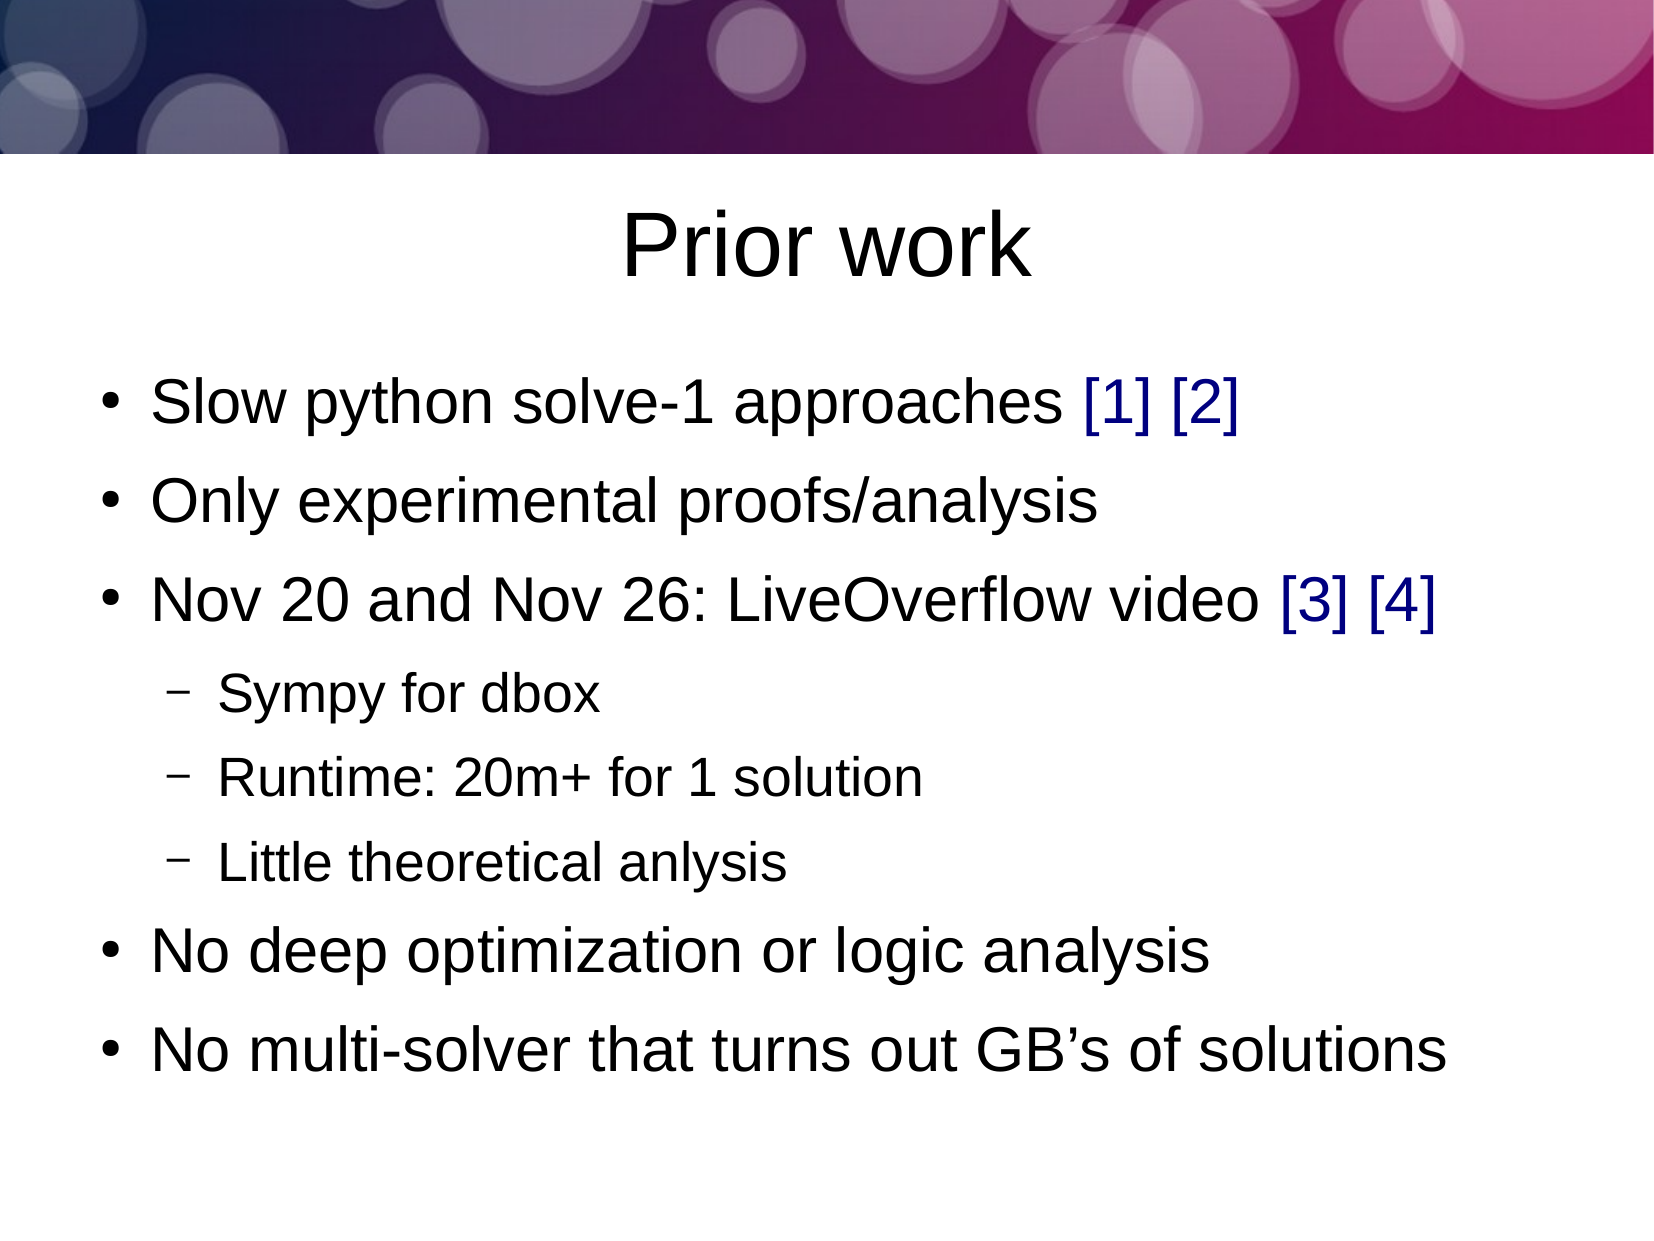

# Prior work
Slow python solve-1 approaches [1] [2]
Only experimental proofs/analysis
Nov 20 and Nov 26: LiveOverflow video [3] [4]
Sympy for dbox
Runtime: 20m+ for 1 solution
Little theoretical anlysis
No deep optimization or logic analysis
No multi-solver that turns out GB’s of solutions